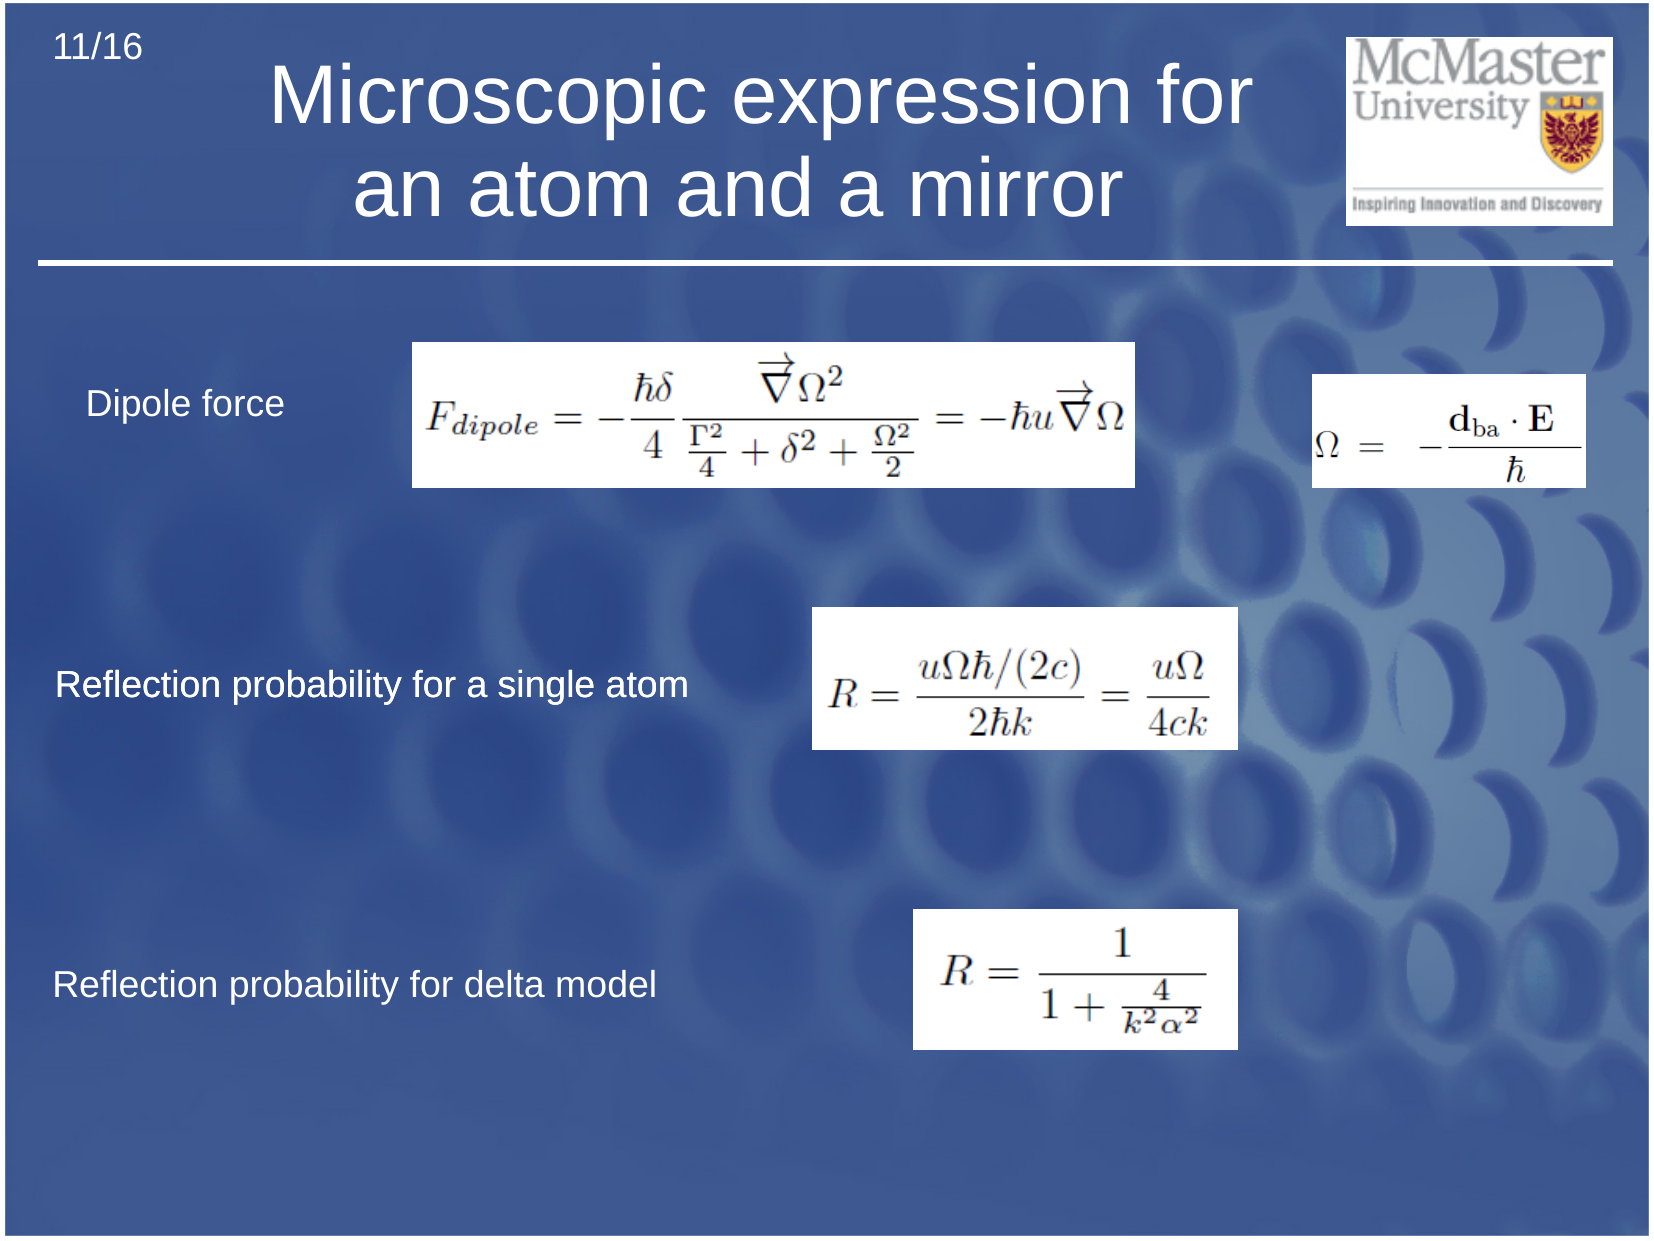

11/16
 Microscopic expression for an atom and a mirror
#
Dipole force
Reflection probability for a single atom
Reflection probability for a single atom
Reflection probability for delta model